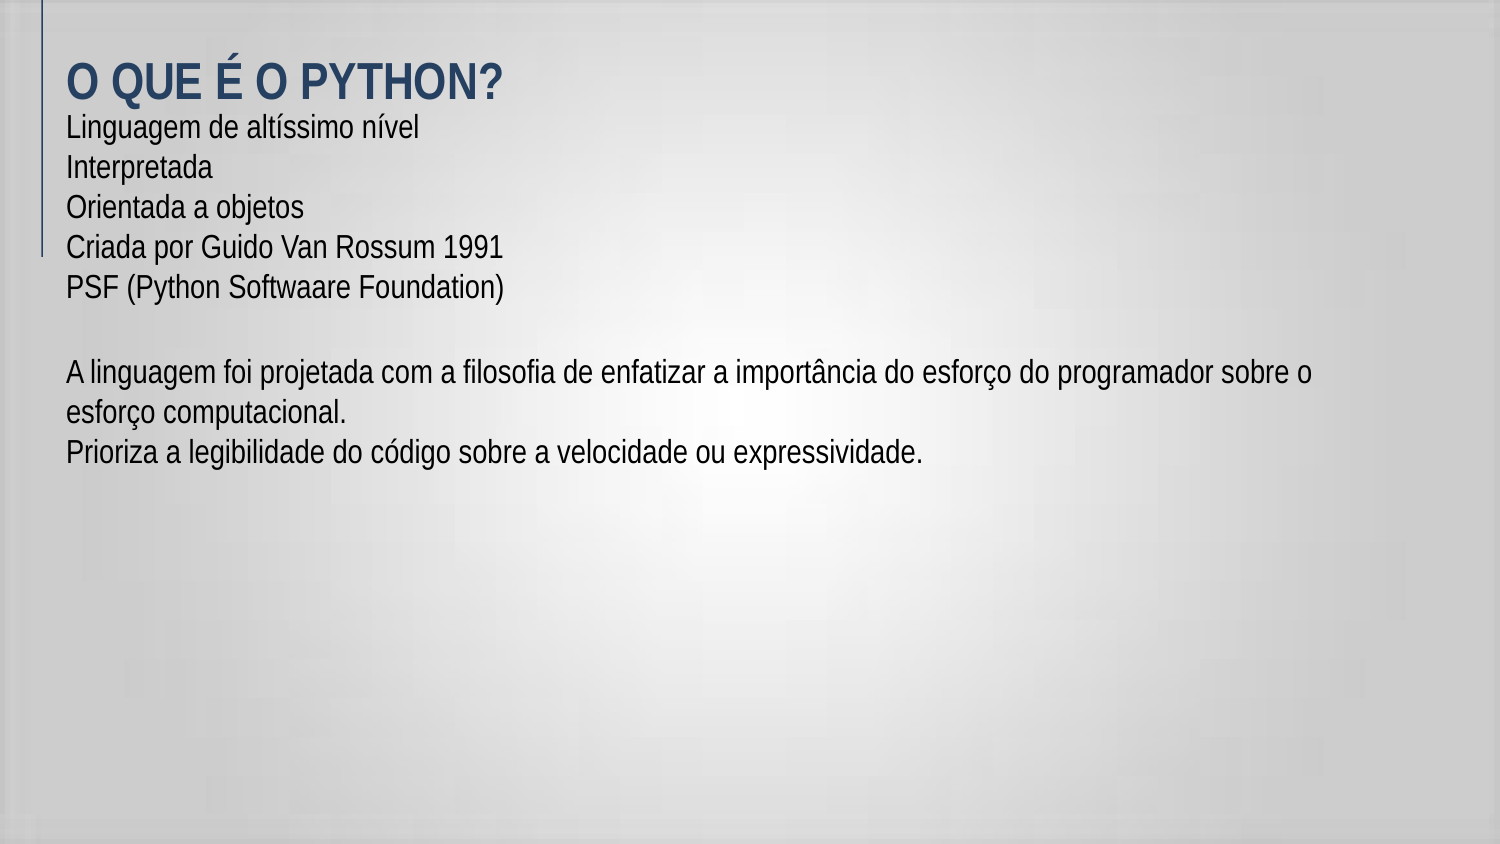

O que é o python?
Linguagem de altíssimo nível
Interpretada
Orientada a objetos
Criada por Guido Van Rossum 1991
PSF (Python Softwaare Foundation)
A linguagem foi projetada com a filosofia de enfatizar a importância do esforço do programador sobre o esforço computacional.
Prioriza a legibilidade do código sobre a velocidade ou expressividade.